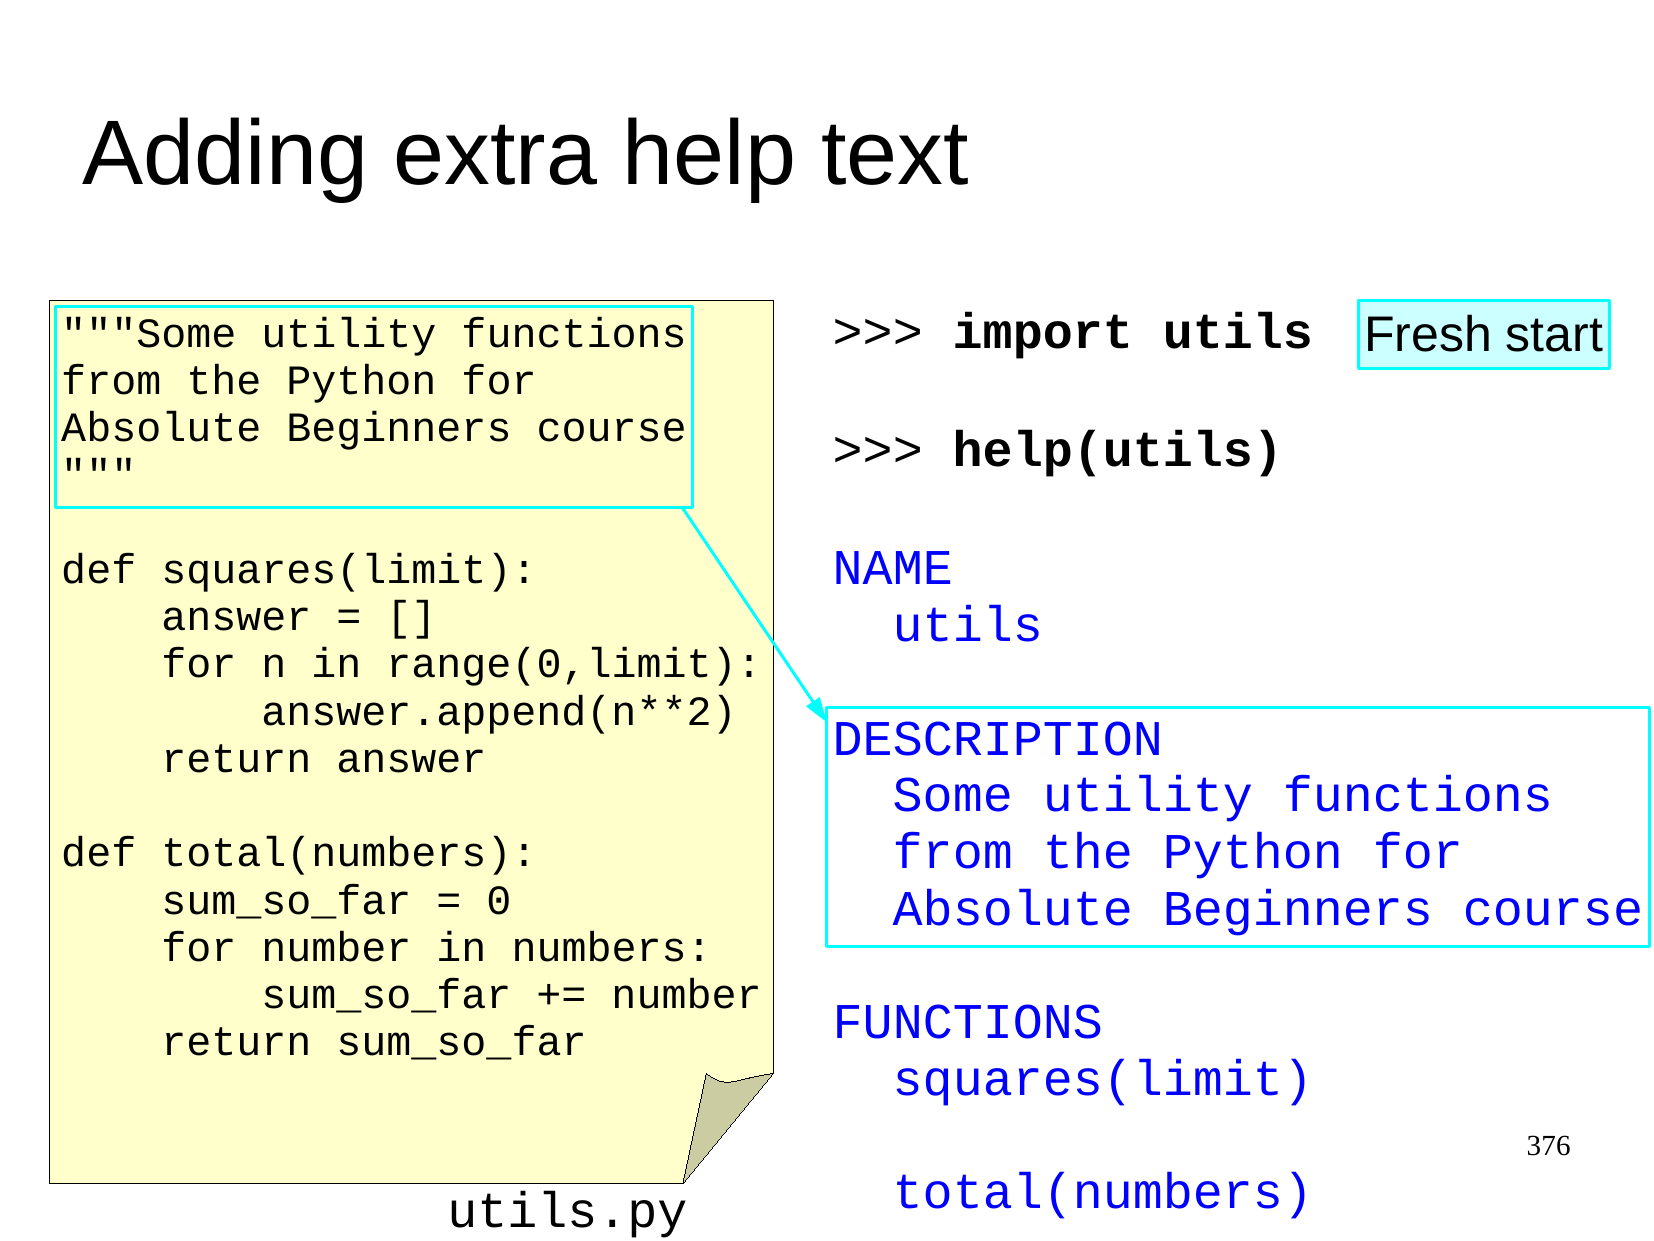

# Adding extra help text
def squares(limit):
 answer = []
 for n in range(0,limit):
 answer.append(n**2)
 return answer
def total(numbers):
 sum_so_far = 0
 for number in numbers:
 sum_so_far += number
 return sum_so_far
>>>
import utils
Fresh start
"""Some utility functions
from the Python for
Absolute Beginners course
"""
>>>
help(utils)
NAME
 utils
DESCRIPTION
 Some utility functions
 from the Python for
 Absolute Beginners course
FUNCTIONS
 squares(limit)
 total(numbers)
376
utils.py